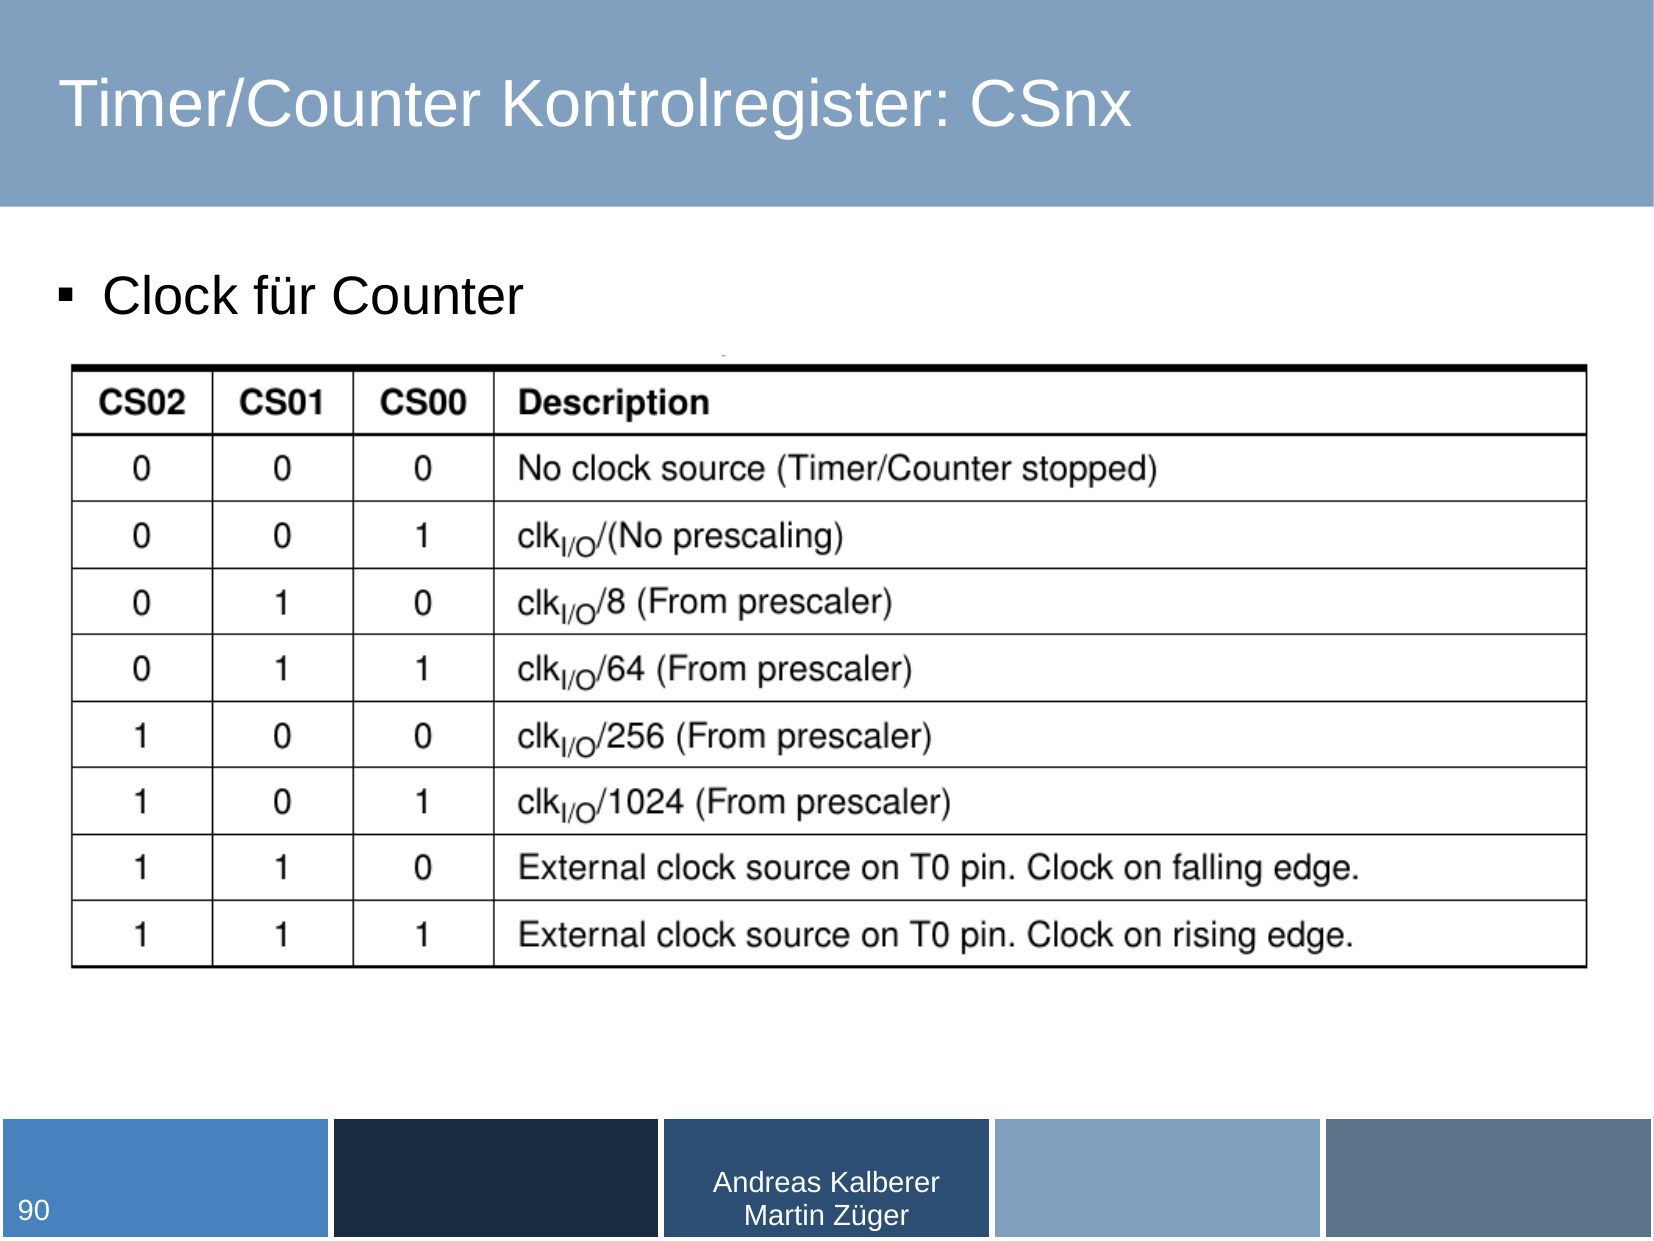

# Timer/Counter Kontrolregister: CSnx
Clock für Counter
LibreOffice Productivity Suite
90